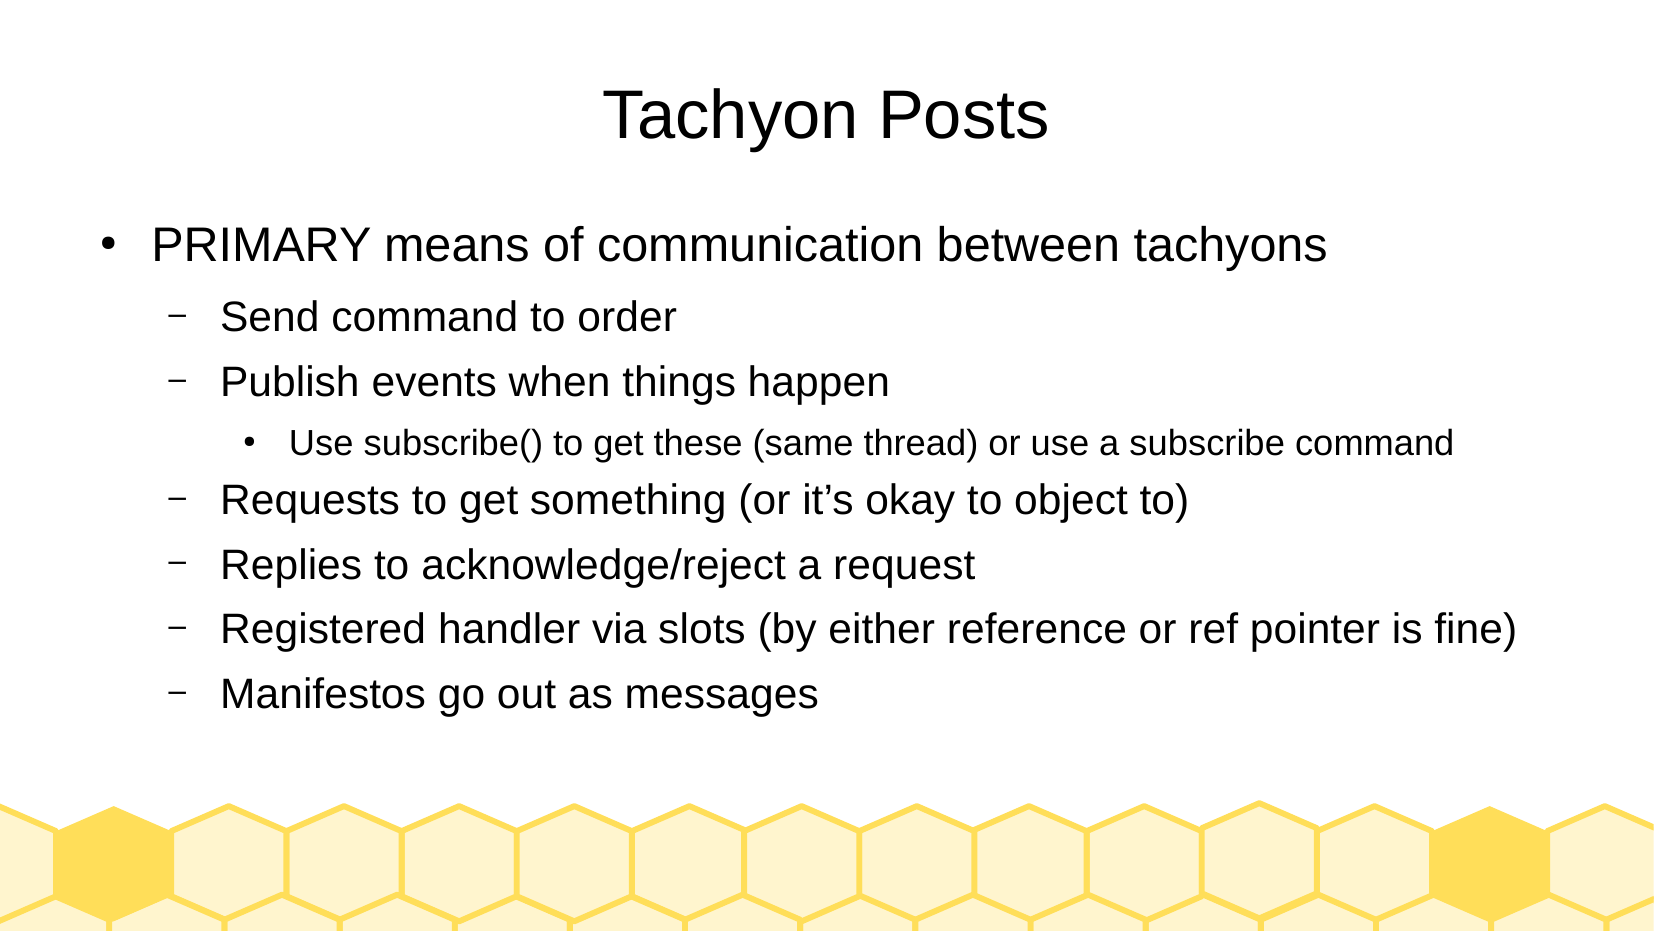

# Tachyon Posts
PRIMARY means of communication between tachyons
Send command to order
Publish events when things happen
Use subscribe() to get these (same thread) or use a subscribe command
Requests to get something (or it’s okay to object to)
Replies to acknowledge/reject a request
Registered handler via slots (by either reference or ref pointer is fine)
Manifestos go out as messages